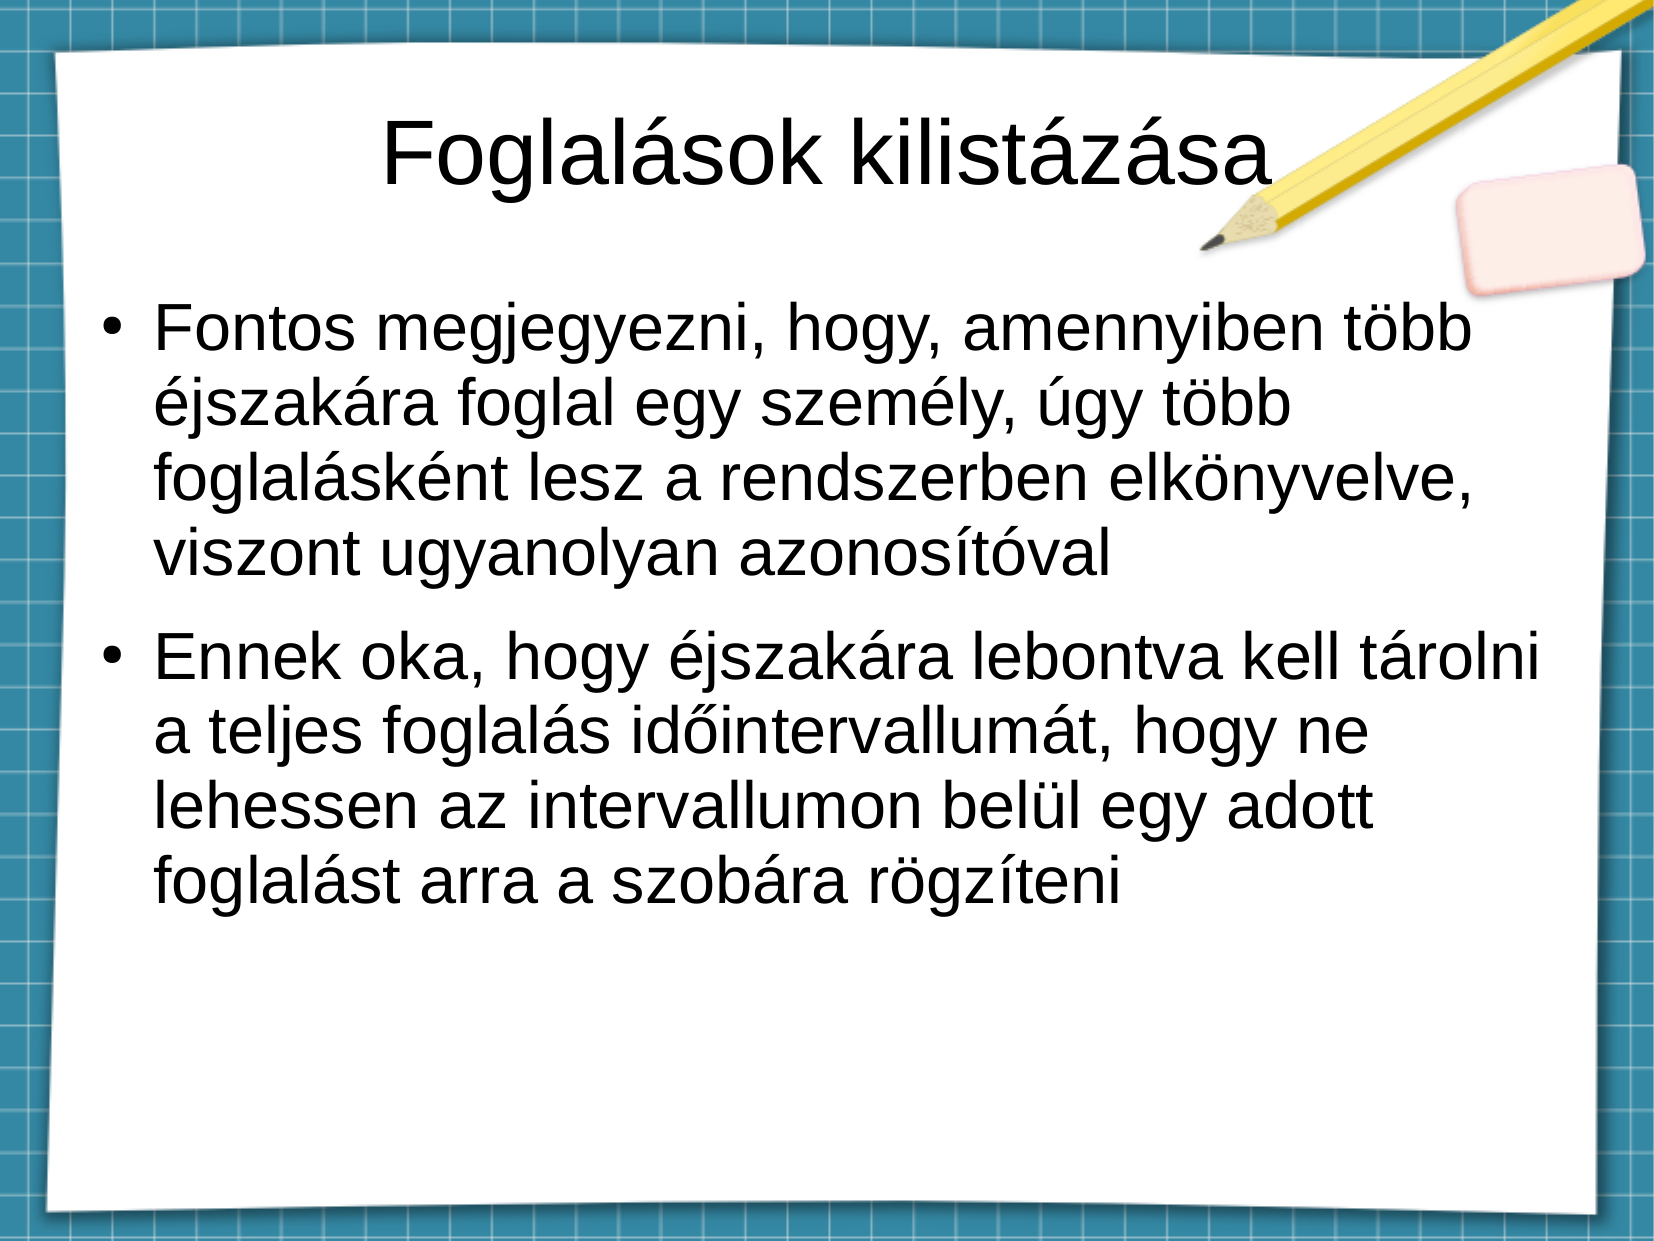

# Foglalások kilistázása
Fontos megjegyezni, hogy, amennyiben több éjszakára foglal egy személy, úgy több foglalásként lesz a rendszerben elkönyvelve, viszont ugyanolyan azonosítóval
Ennek oka, hogy éjszakára lebontva kell tárolni a teljes foglalás időintervallumát, hogy ne lehessen az intervallumon belül egy adott foglalást arra a szobára rögzíteni